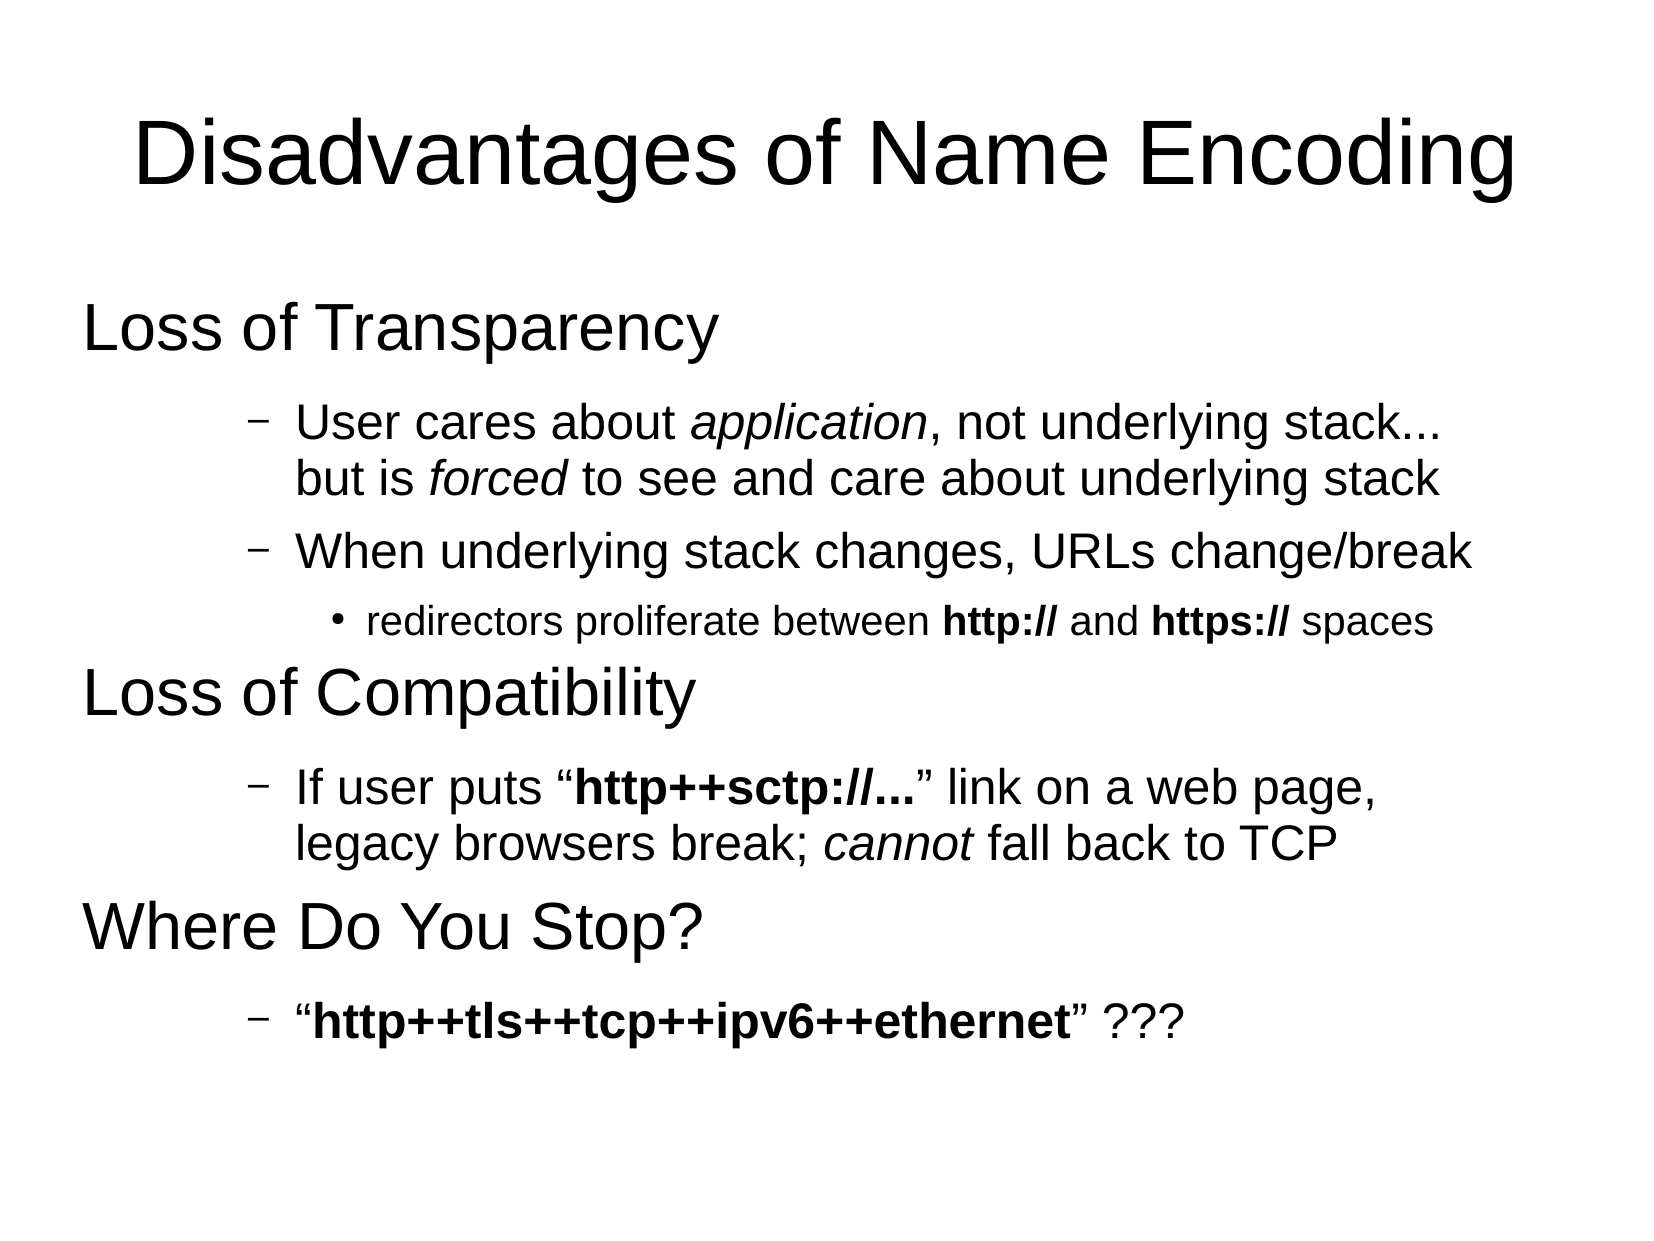

# Disadvantages of Name Encoding
Loss of Transparency
User cares about application, not underlying stack...
but is forced to see and care about underlying stack
When underlying stack changes, URLs change/break
redirectors proliferate between http:// and https:// spaces
Loss of Compatibility
If user puts “http++sctp://...” link on a web page,
legacy browsers break; cannot fall back to TCP
Where Do You Stop?
“http++tls++tcp++ipv6++ethernet” ???